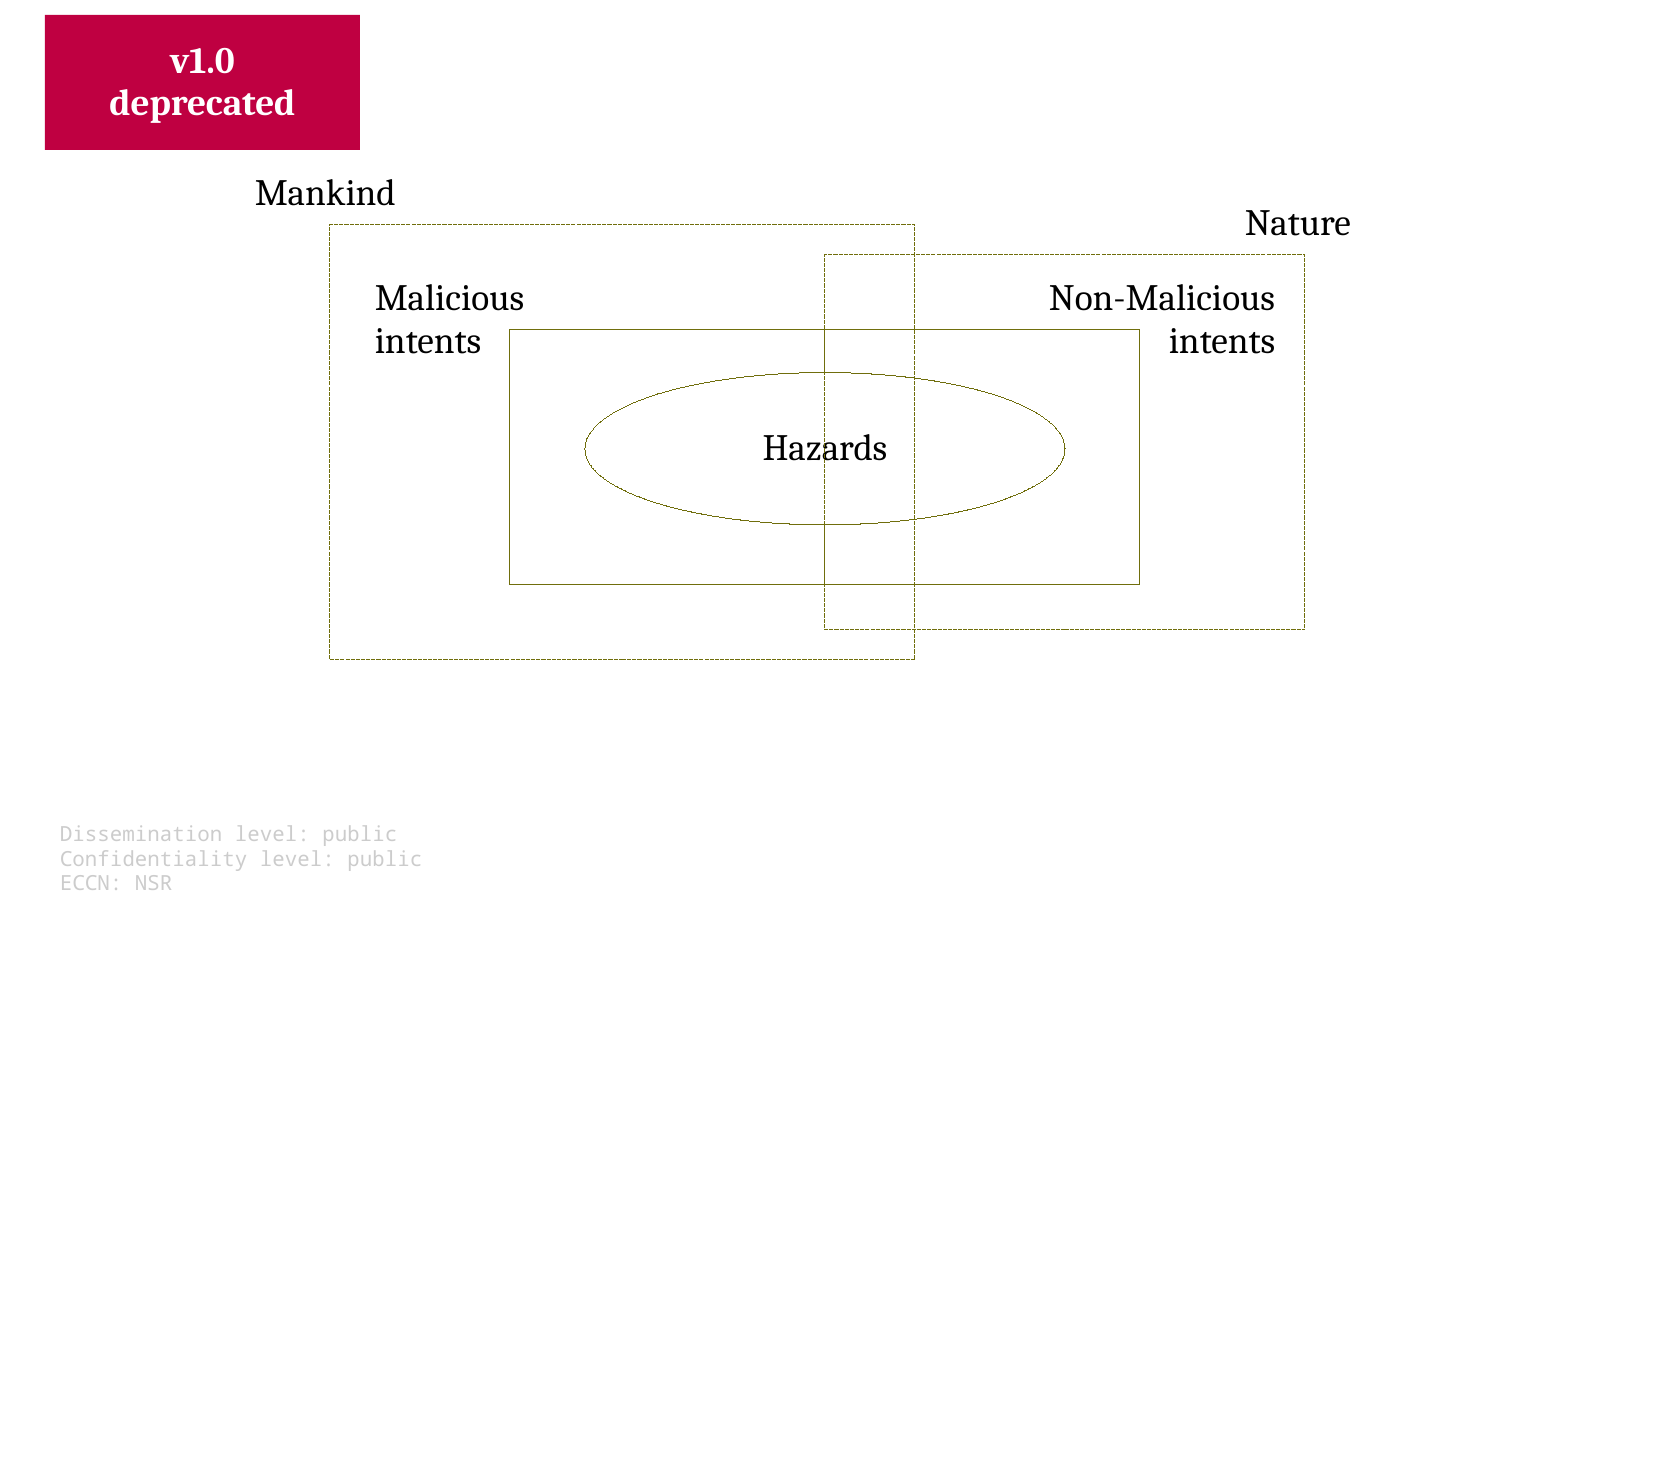

v1.0
deprecated
Mankind
Nature
Malicious intents
Non-Malicious intents
Hazards
Dissemination level: public
Confidentiality level: public
ECCN: NSR